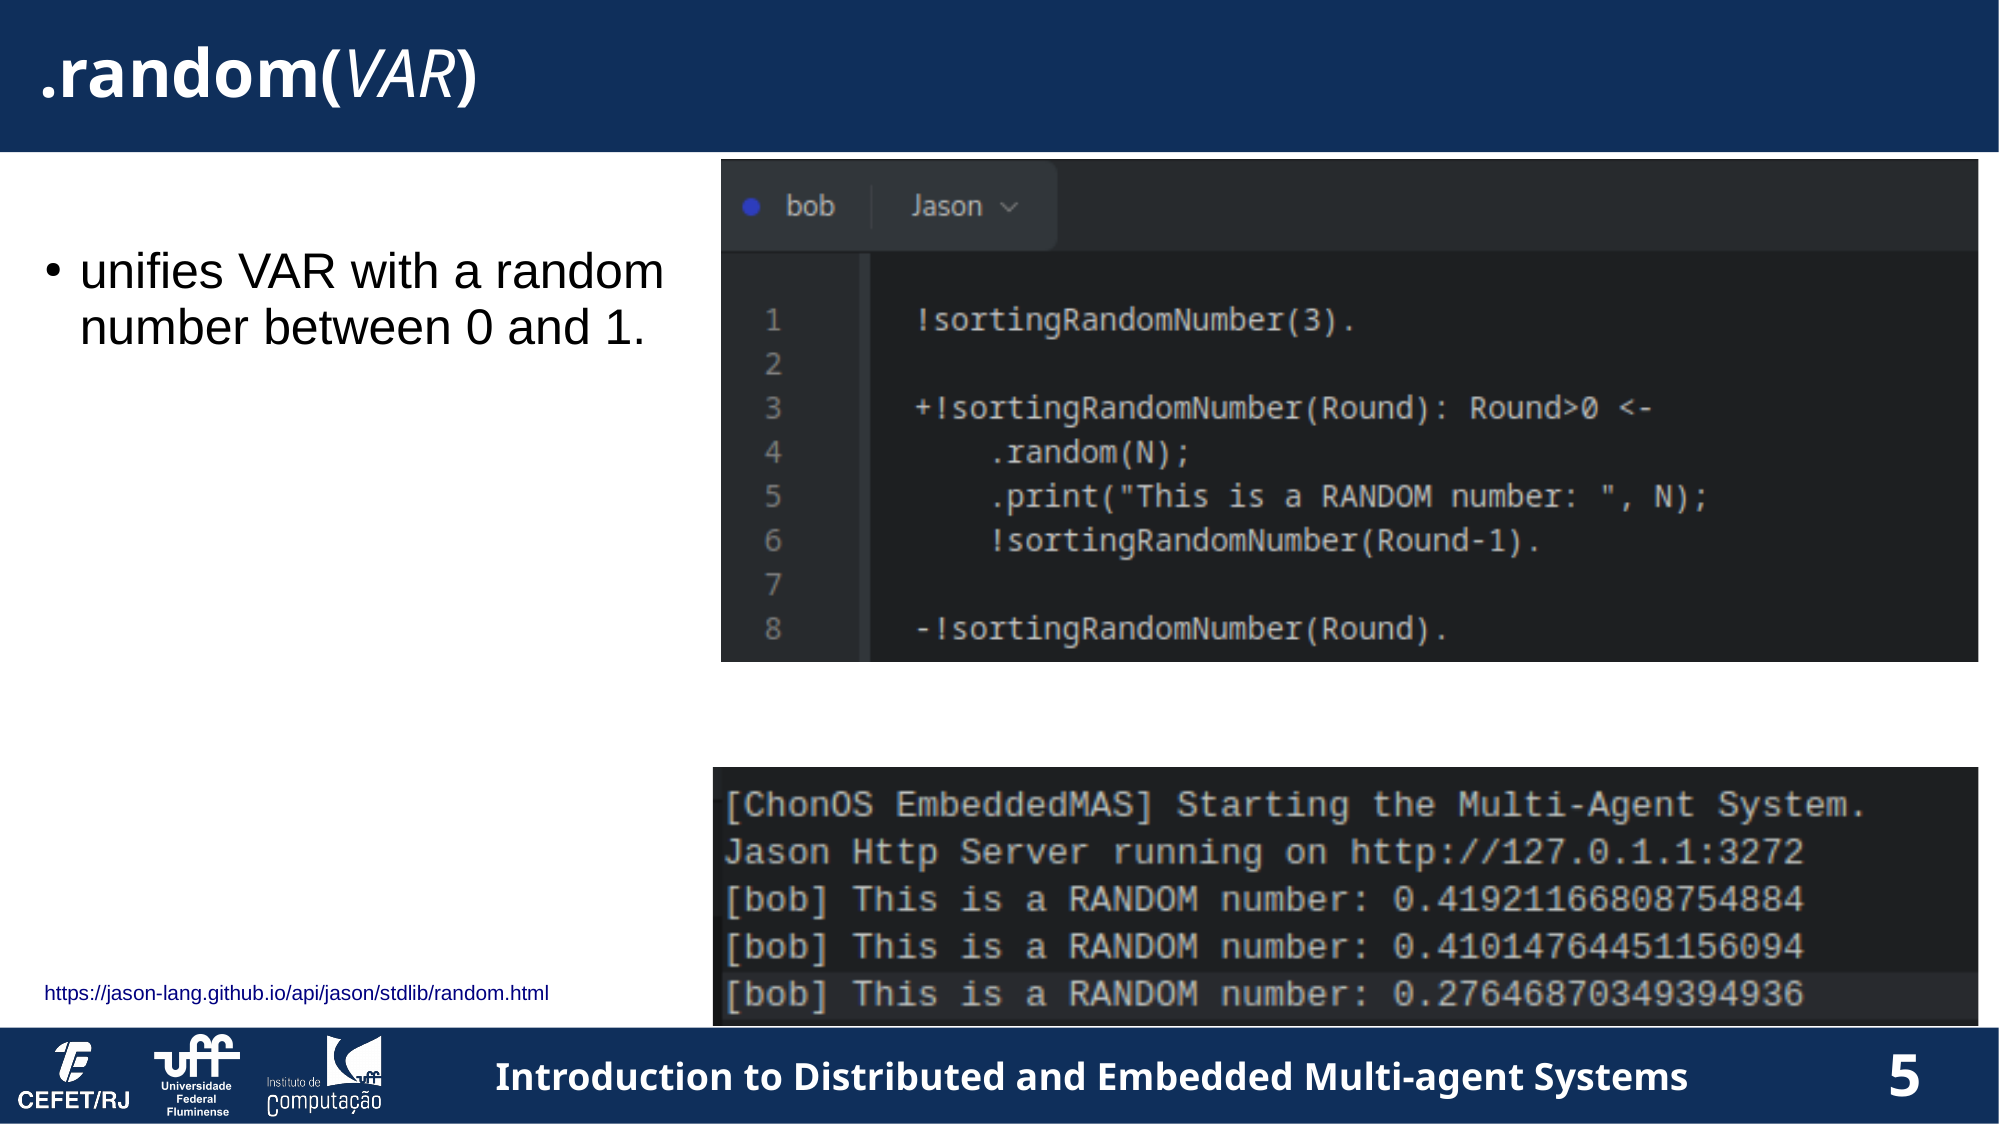

.random(VAR)
unifies VAR with a random number between 0 and 1.
https://jason-lang.github.io/api/jason/stdlib/random.html